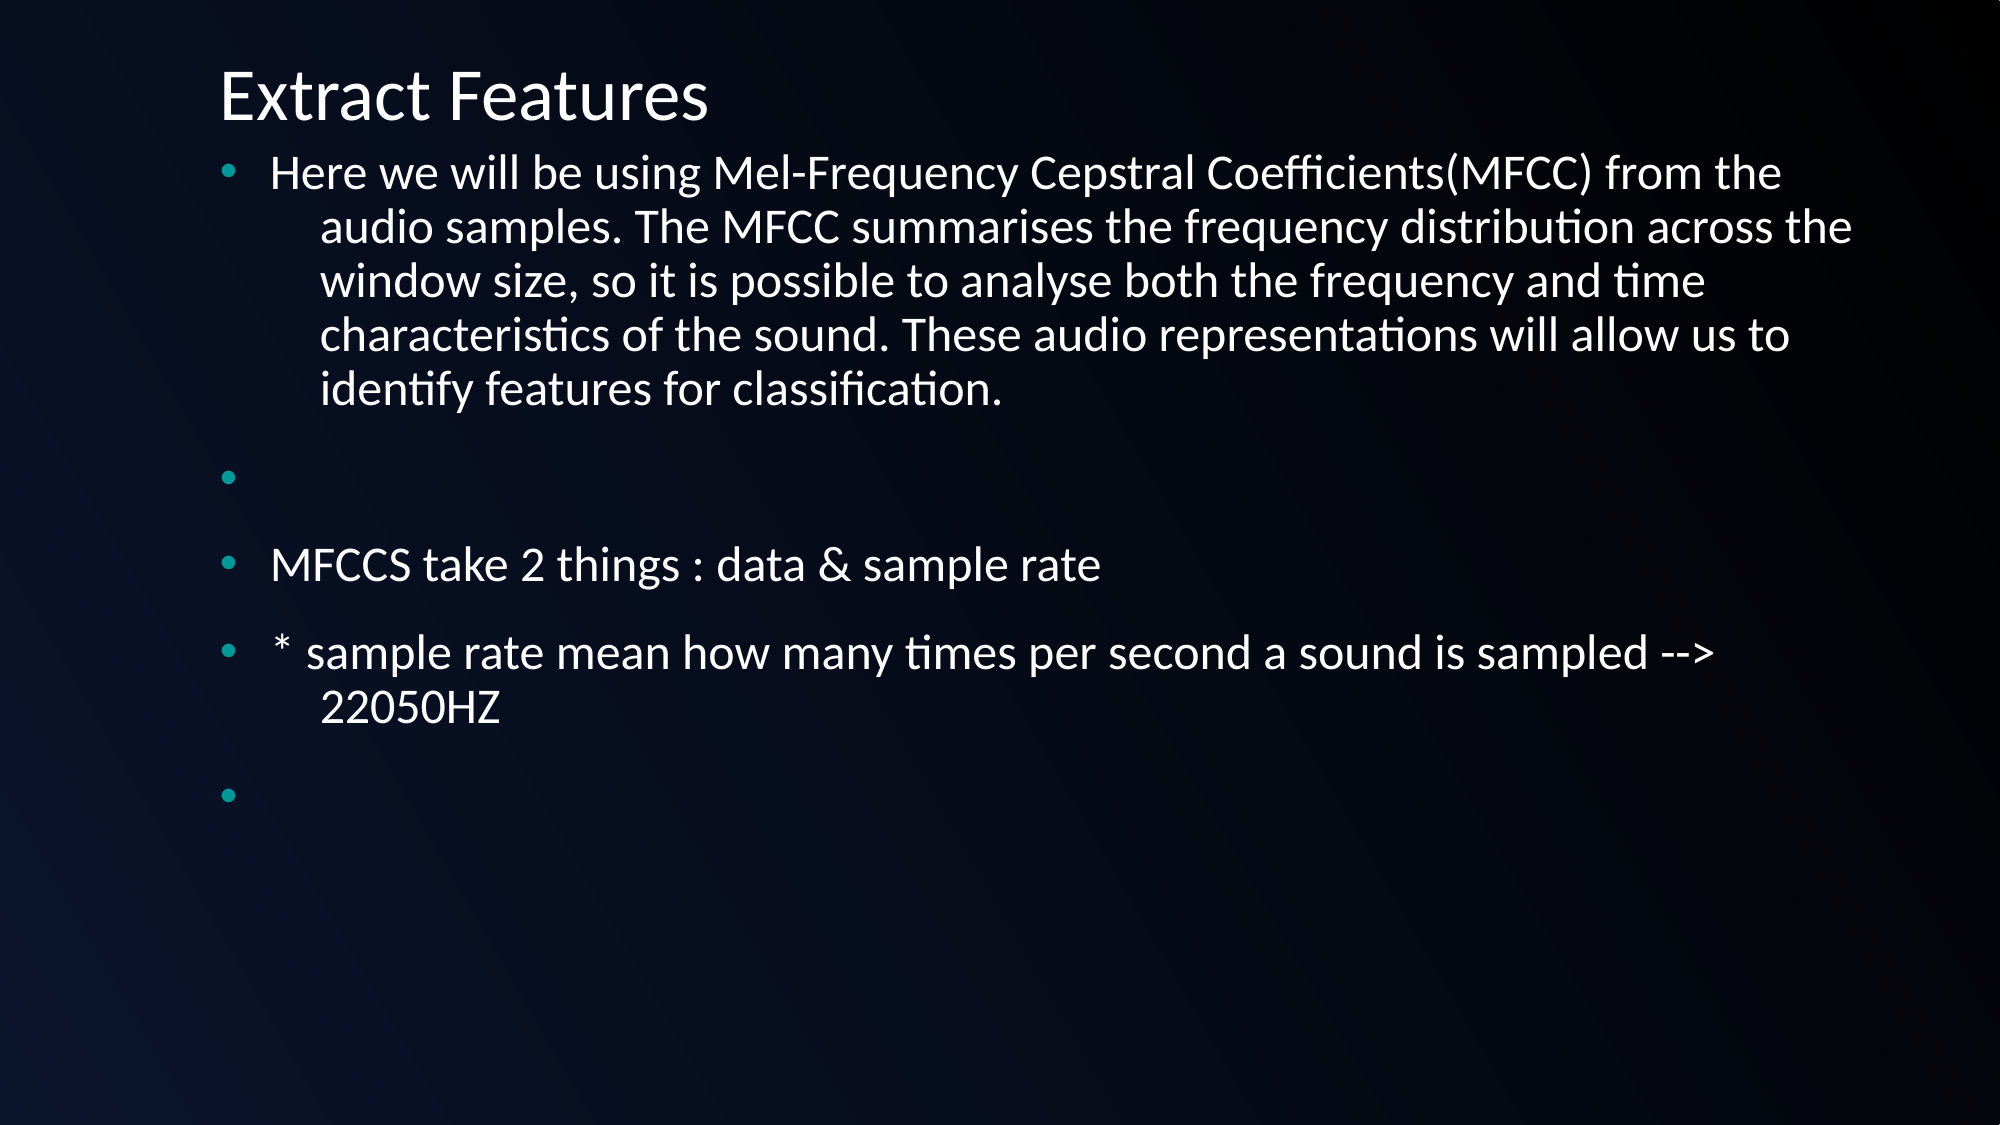

# Extract Features
Here we will be using Mel-Frequency Cepstral Coefficients(MFCC) from the audio samples. The MFCC summarises the frequency distribution across the window size, so it is possible to analyse both the frequency and time characteristics of the sound. These audio representations will allow us to identify features for classification.
MFCCS take 2 things : data & sample rate
* sample rate mean how many times per second a sound is sampled --> 22050HZ